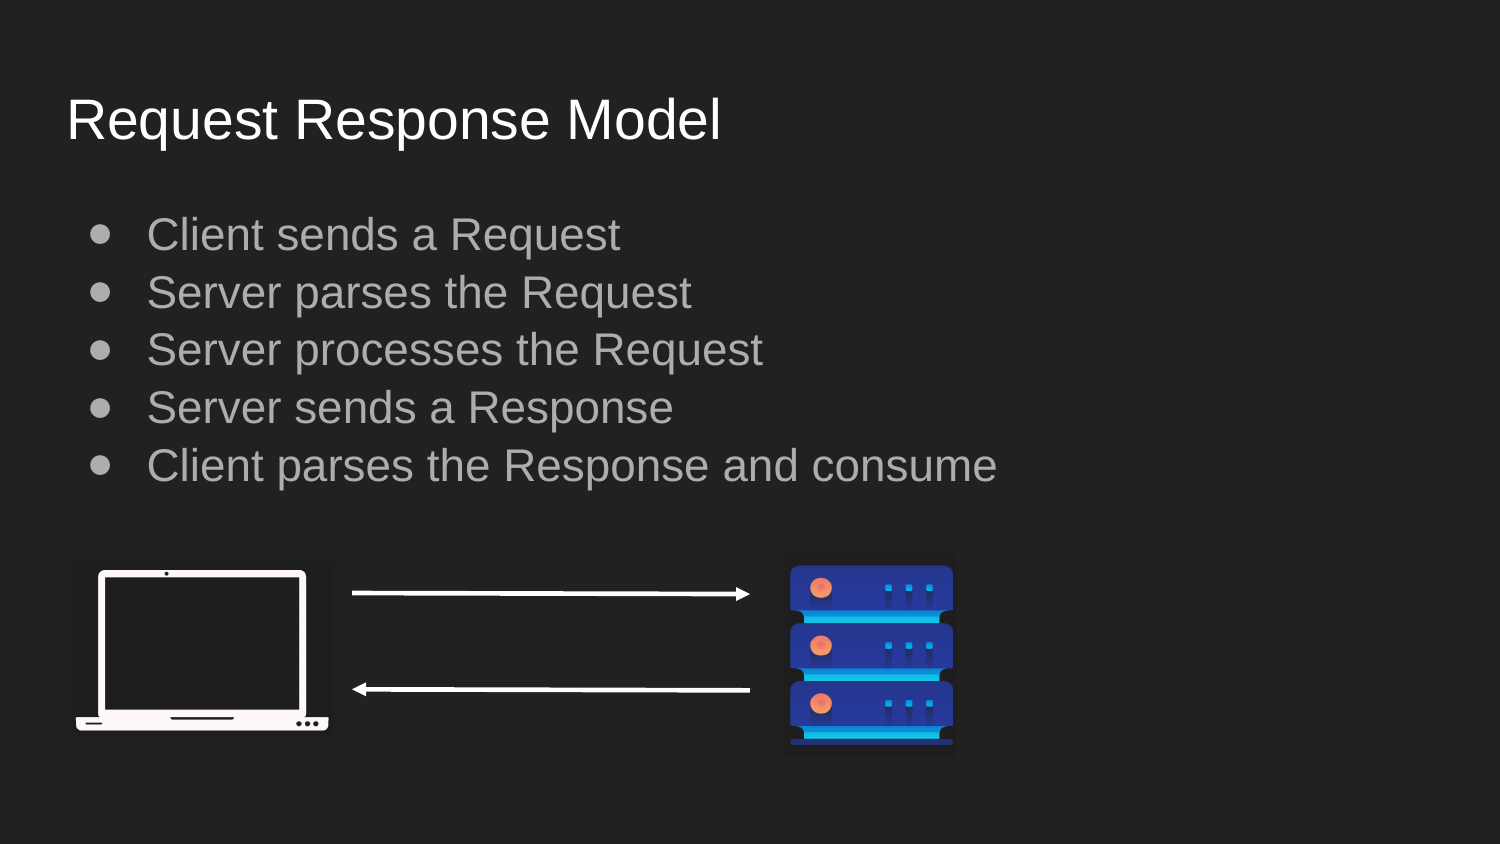

# Request Response Model
Client sends a Request
Server parses the Request
Server processes the Request
Server sends a Response
Client parses the Response and consume